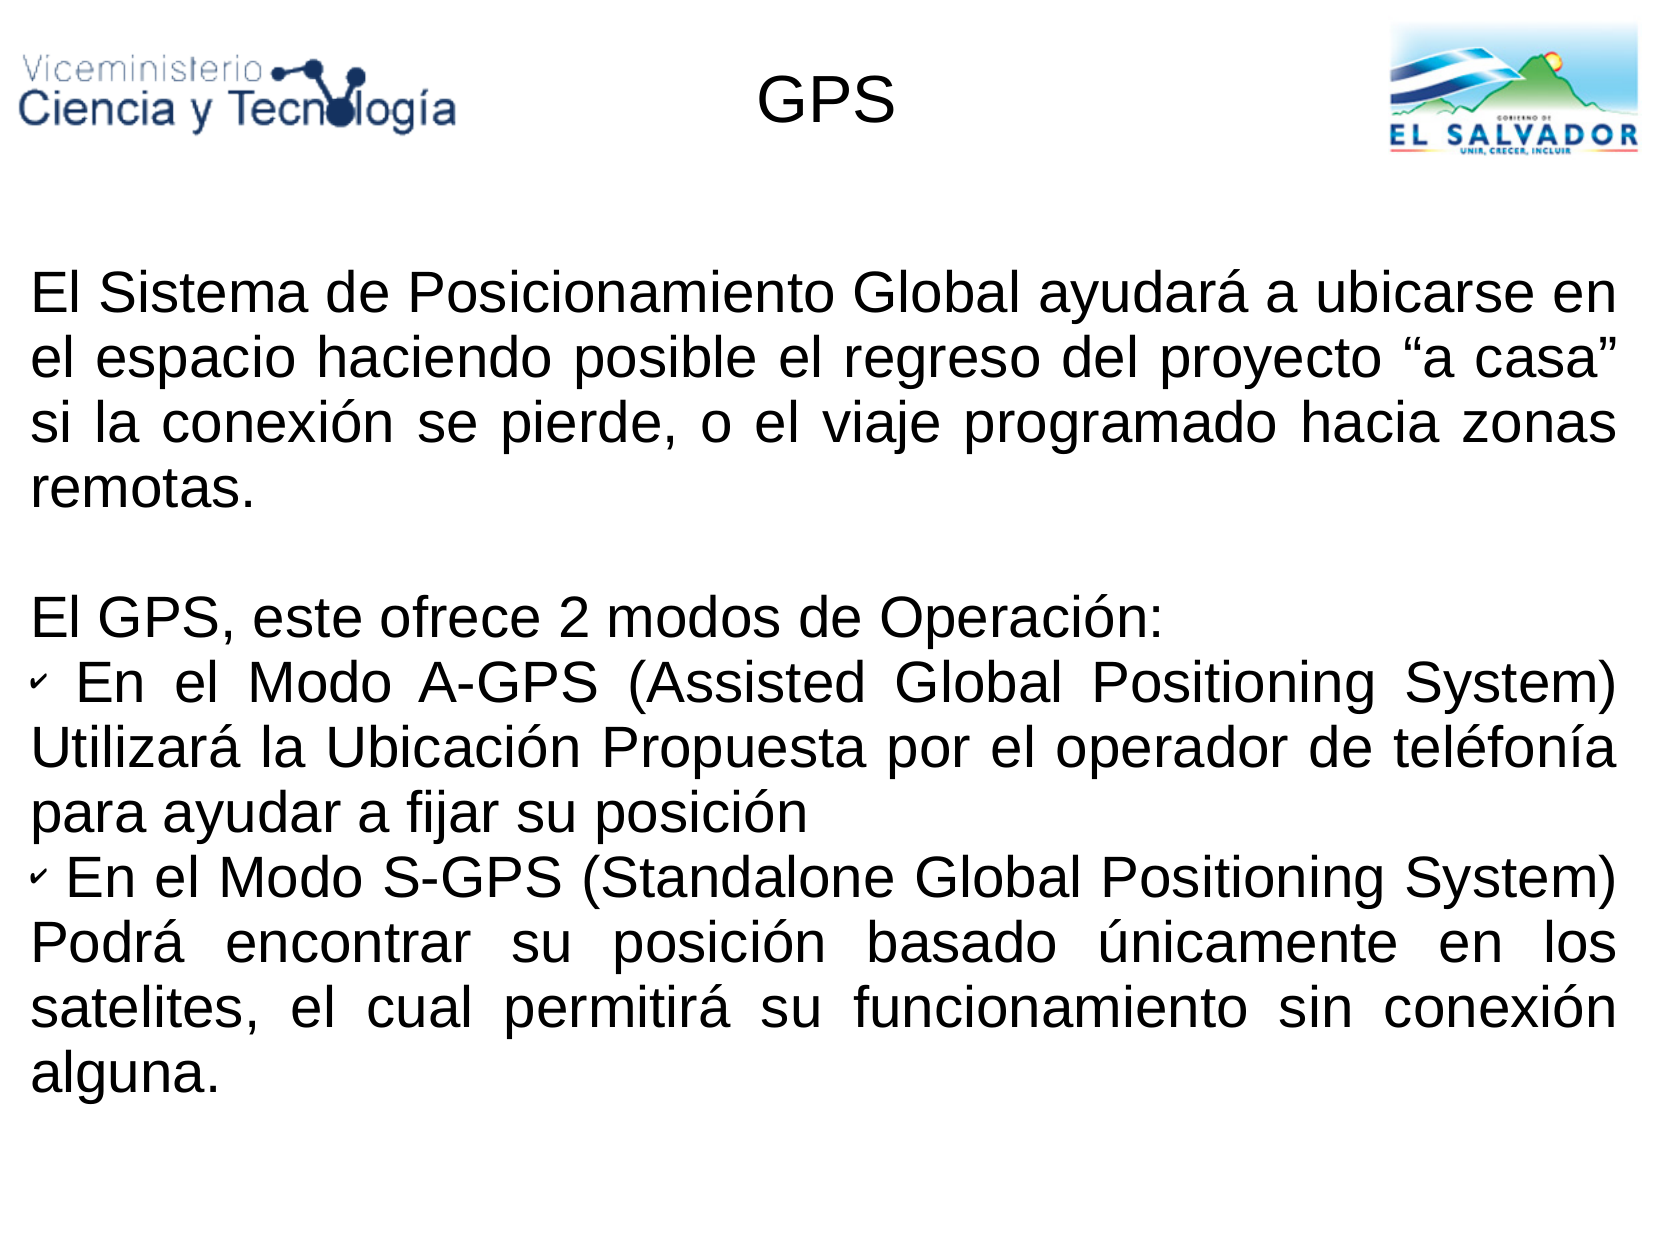

GPS
# El Sistema de Posicionamiento Global ayudará a ubicarse en el espacio haciendo posible el regreso del proyecto “a casa” si la conexión se pierde, o el viaje programado hacia zonas remotas.
El GPS, este ofrece 2 modos de Operación:
 En el Modo A-GPS (Assisted Global Positioning System) Utilizará la Ubicación Propuesta por el operador de teléfonía para ayudar a fijar su posición
 En el Modo S-GPS (Standalone Global Positioning System) Podrá encontrar su posición basado únicamente en los satelites, el cual permitirá su funcionamiento sin conexión alguna.